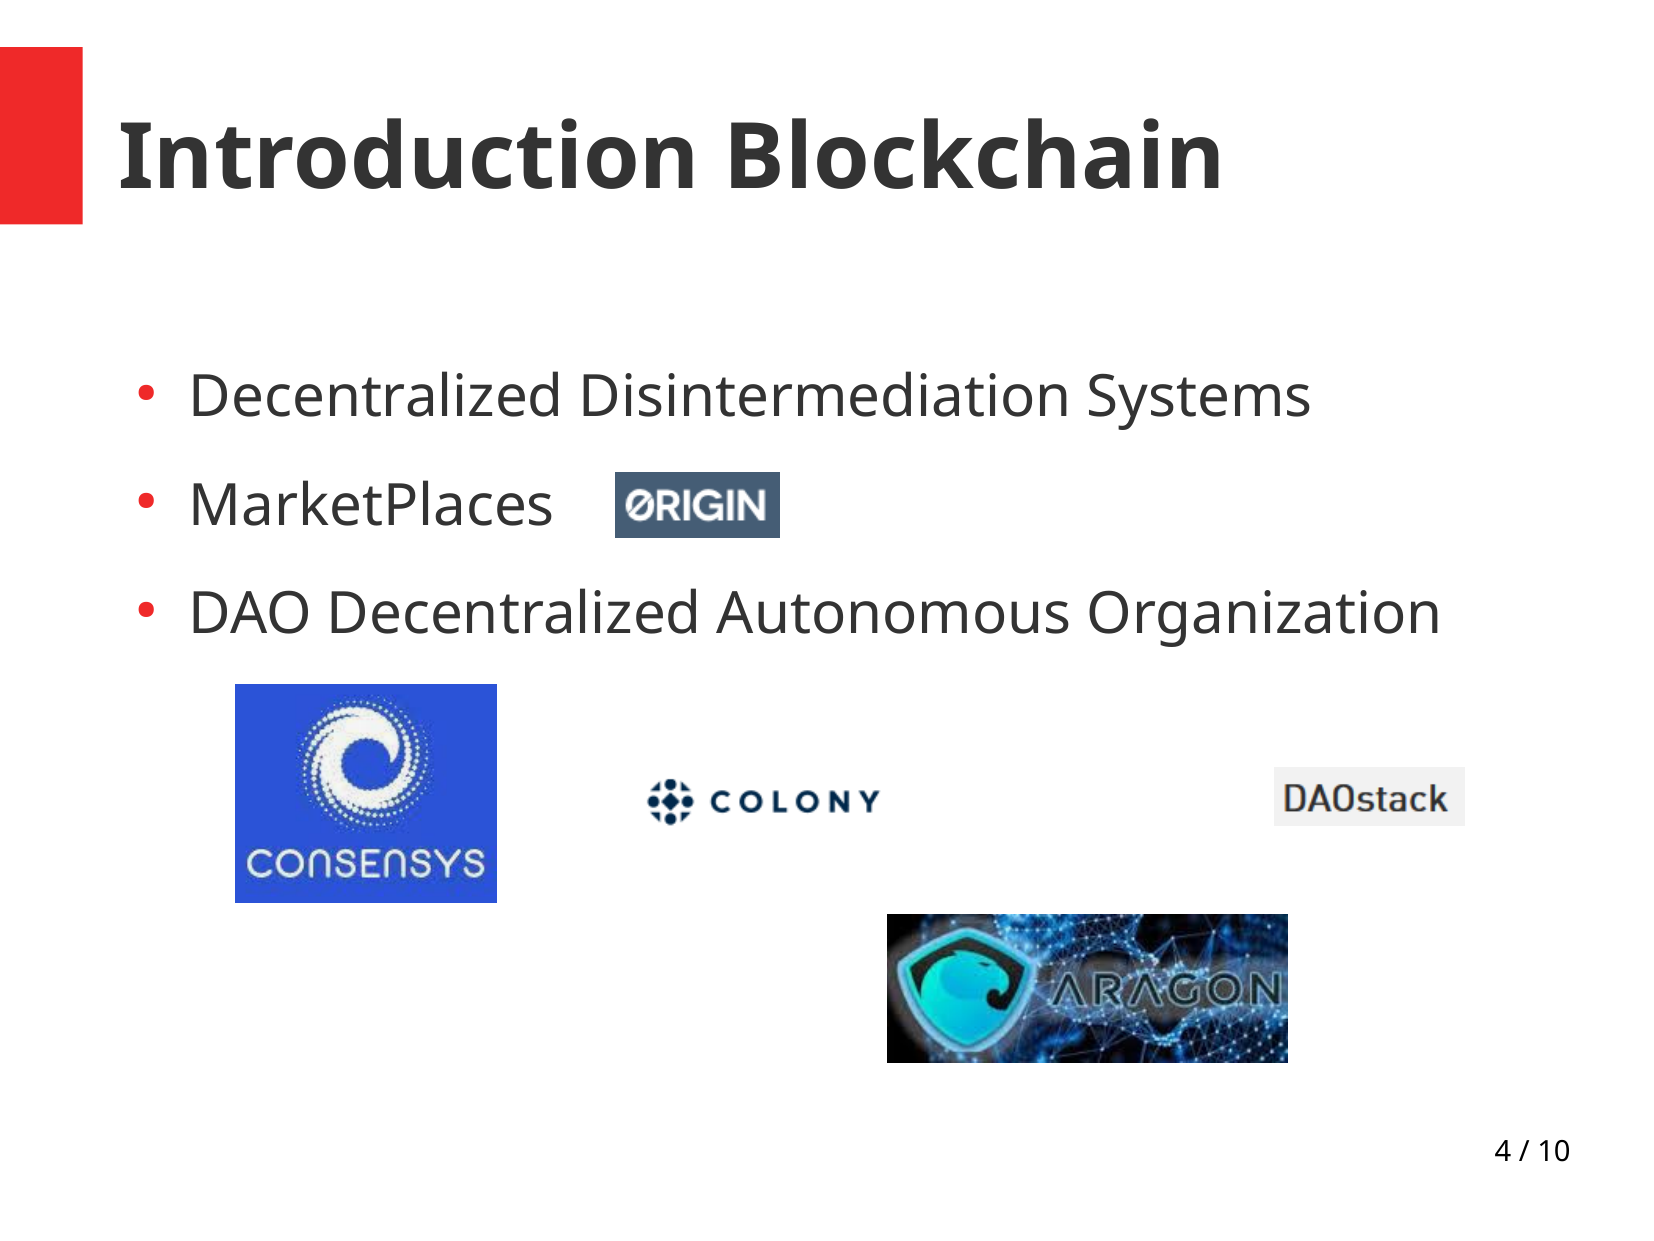

# Introduction Blockchain
Decentralized Disintermediation Systems
MarketPlaces
DAO Decentralized Autonomous Organization
4